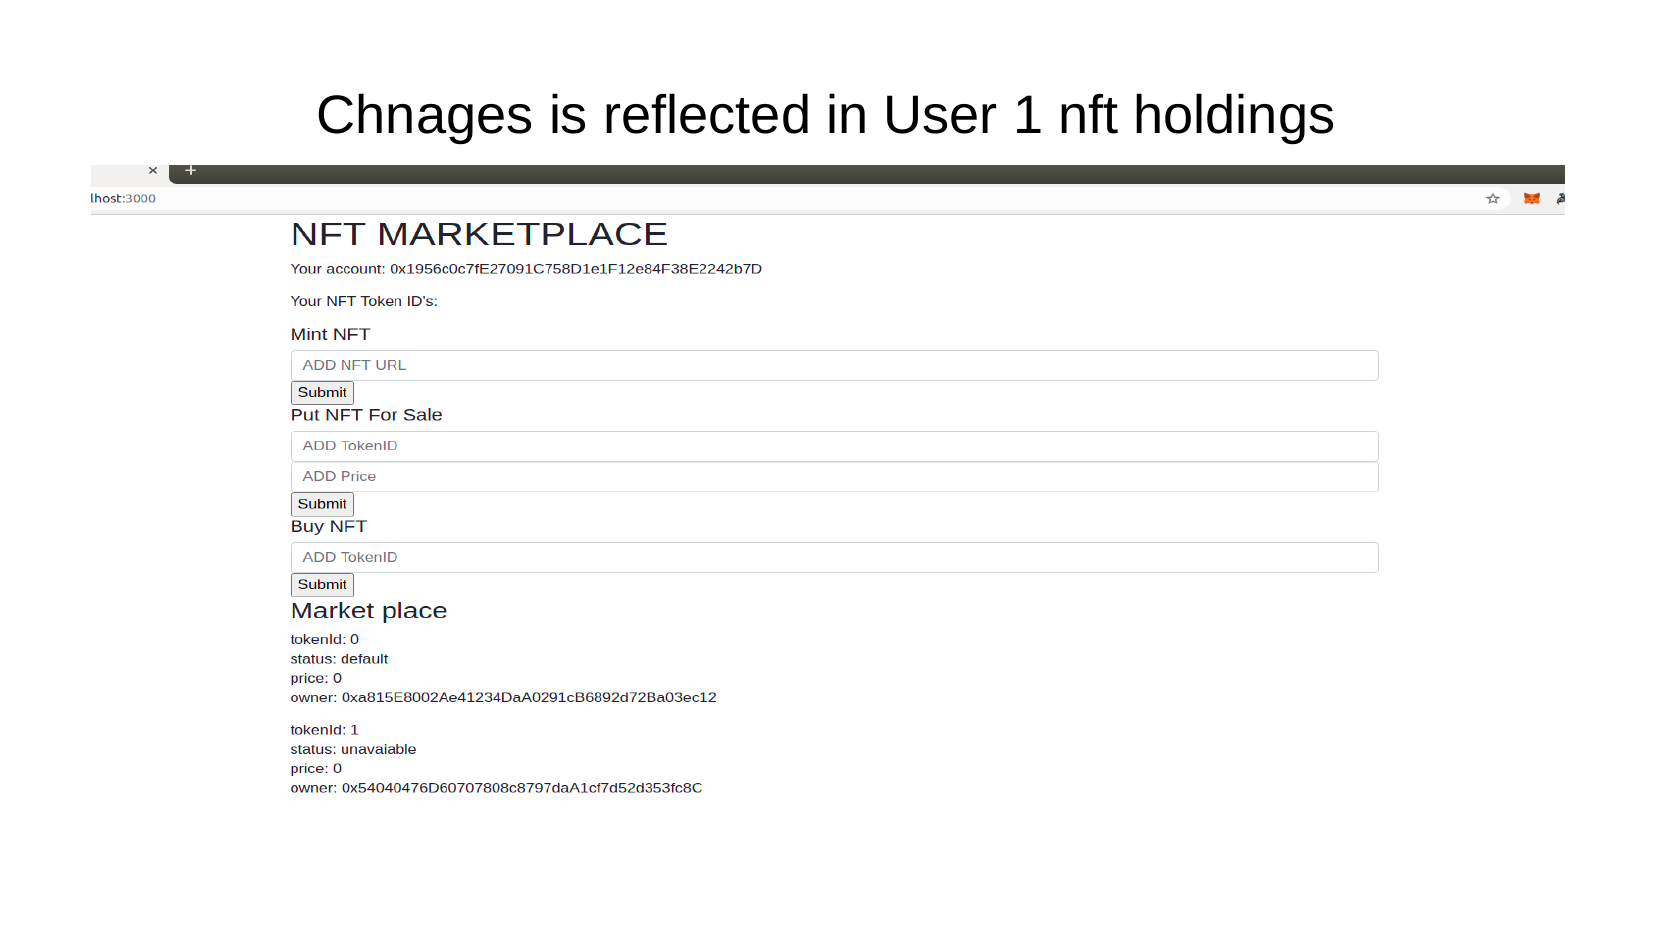

# Chnages is reflected in User 1 nft holdings